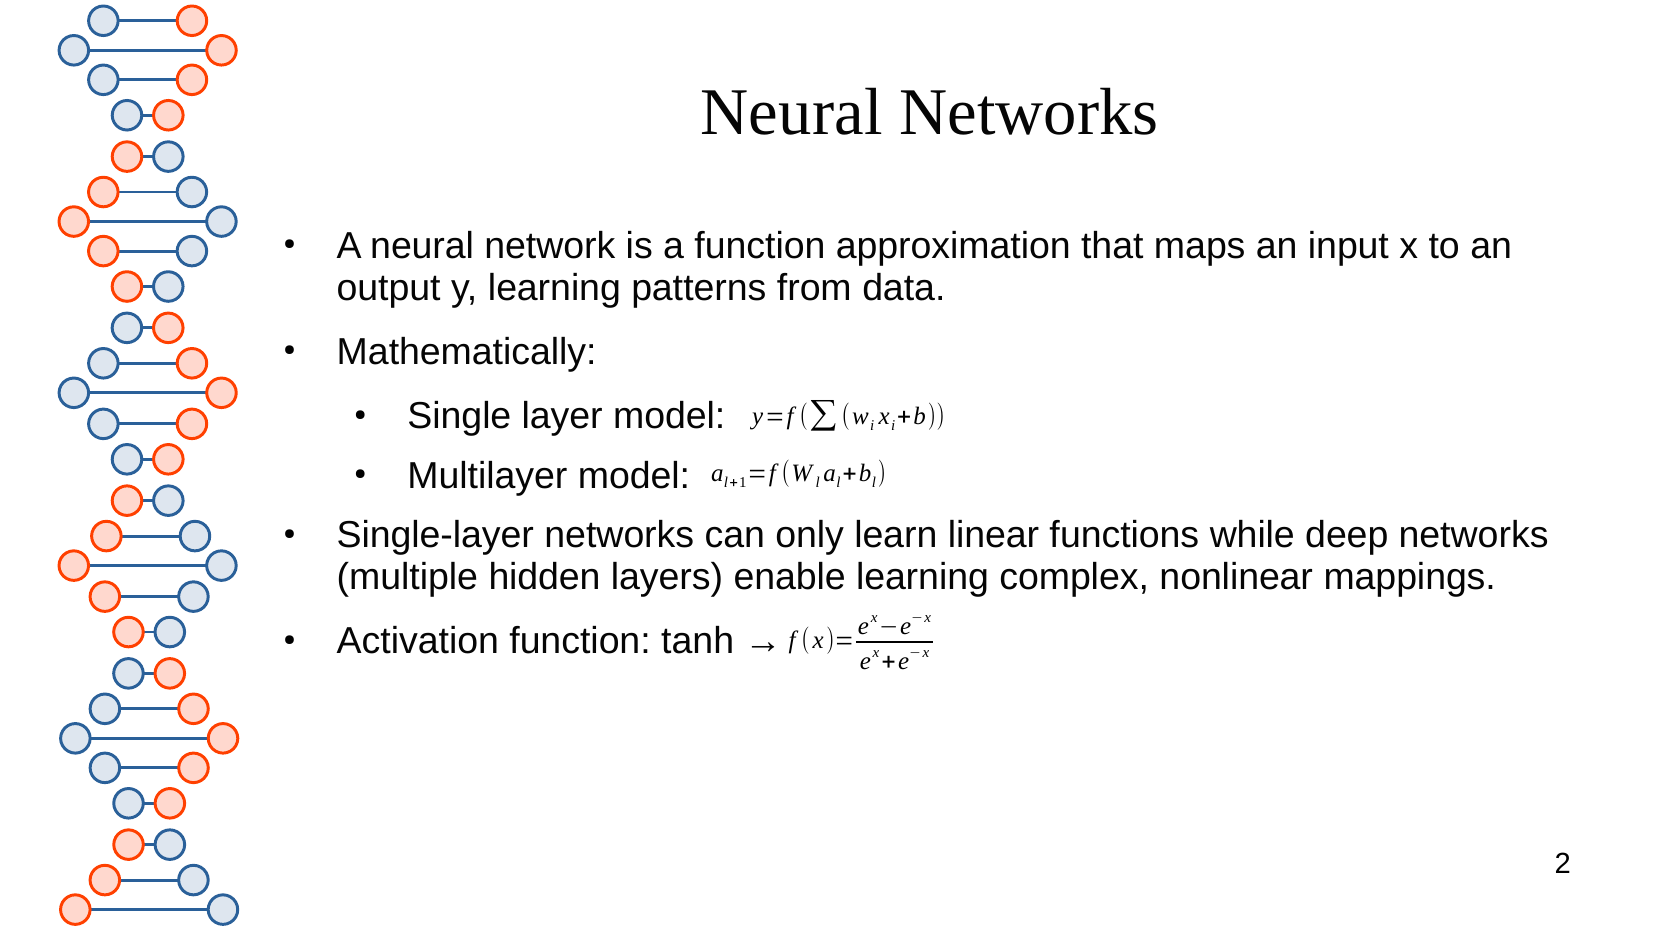

# Neural Networks
A neural network is a function approximation that maps an input x to an output y, learning patterns from data.
Mathematically:
Single layer model:
Multilayer model:
Single-layer networks can only learn linear functions while deep networks (multiple hidden layers) enable learning complex, nonlinear mappings.
Activation function: tanh →
2